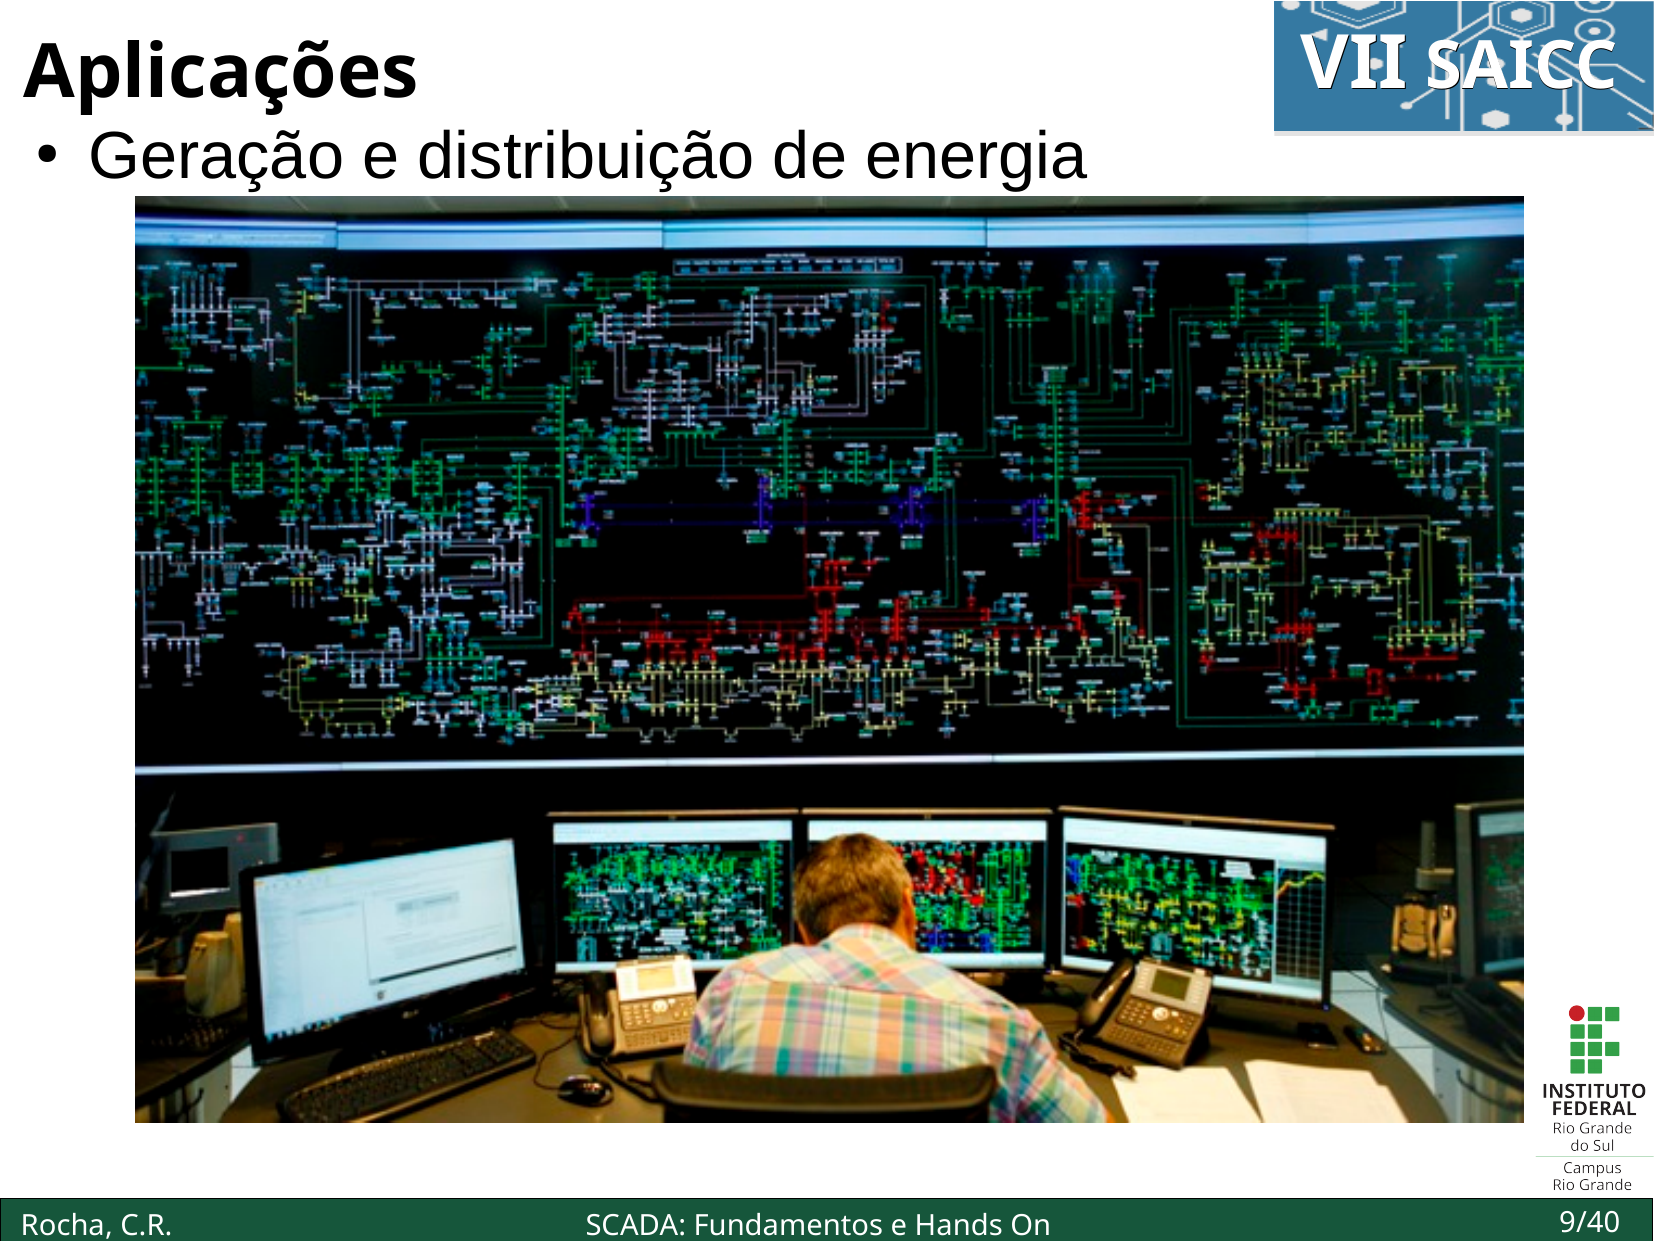

# Aplicações
Geração e distribuição de energia